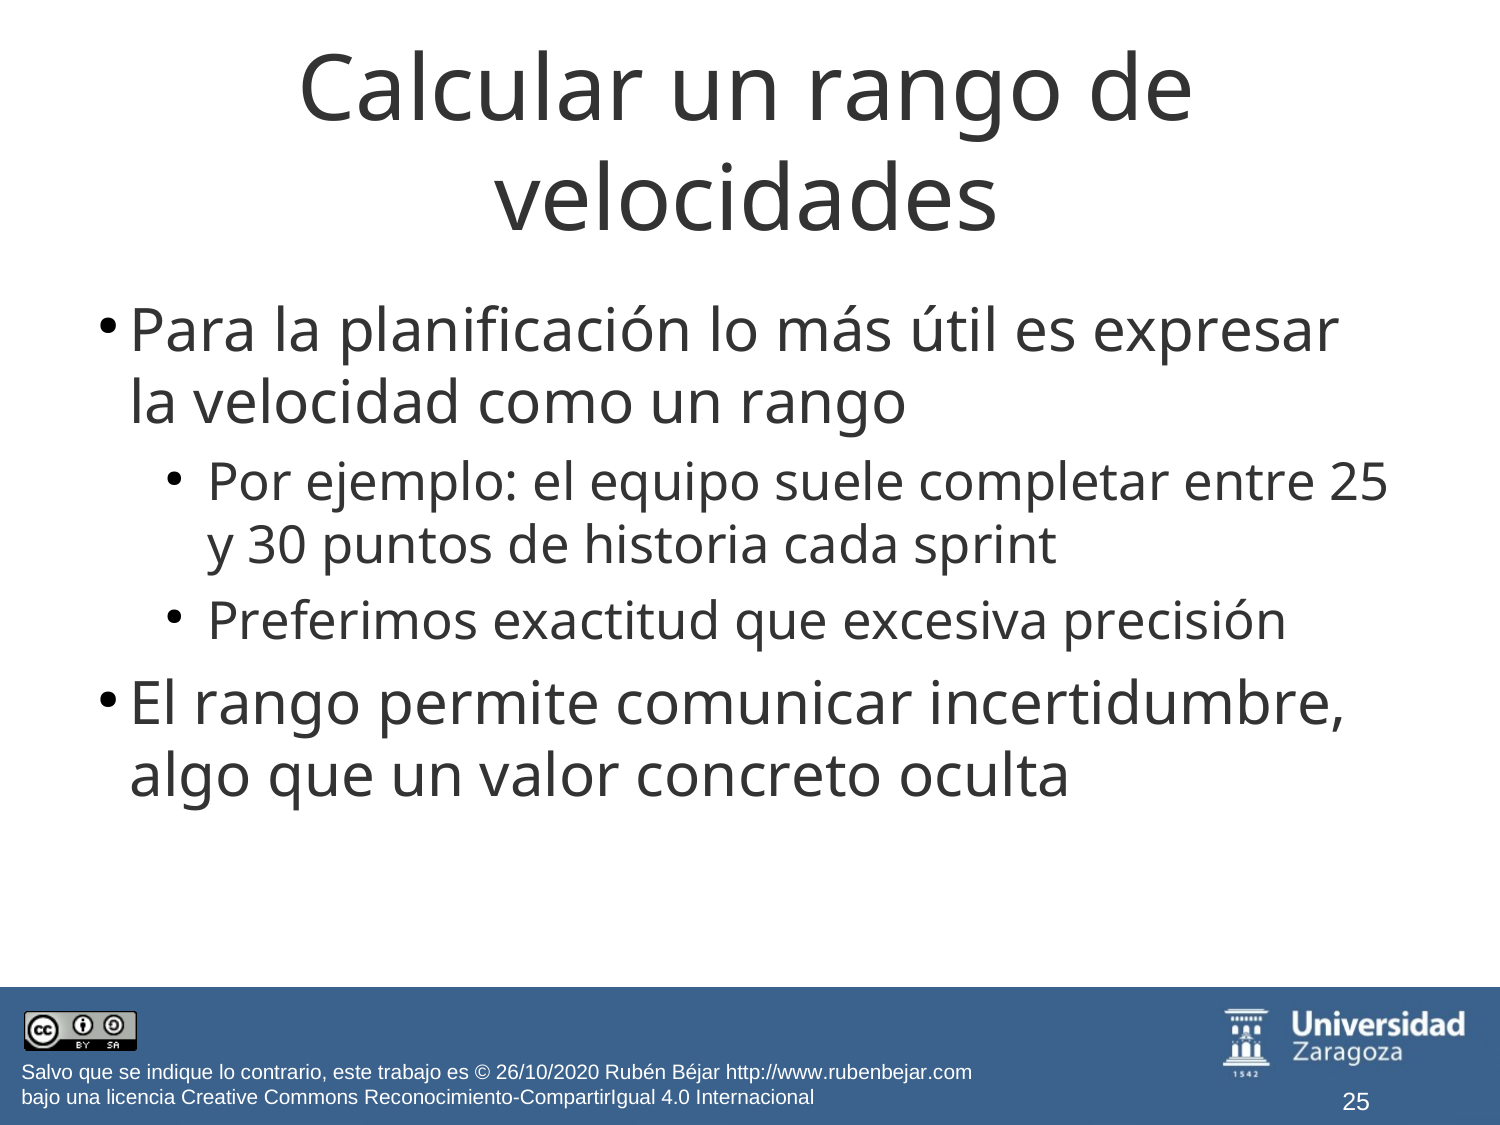

# Calcular un rango de velocidades
Para la planificación lo más útil es expresar la velocidad como un rango
Por ejemplo: el equipo suele completar entre 25 y 30 puntos de historia cada sprint
Preferimos exactitud que excesiva precisión
El rango permite comunicar incertidumbre, algo que un valor concreto oculta